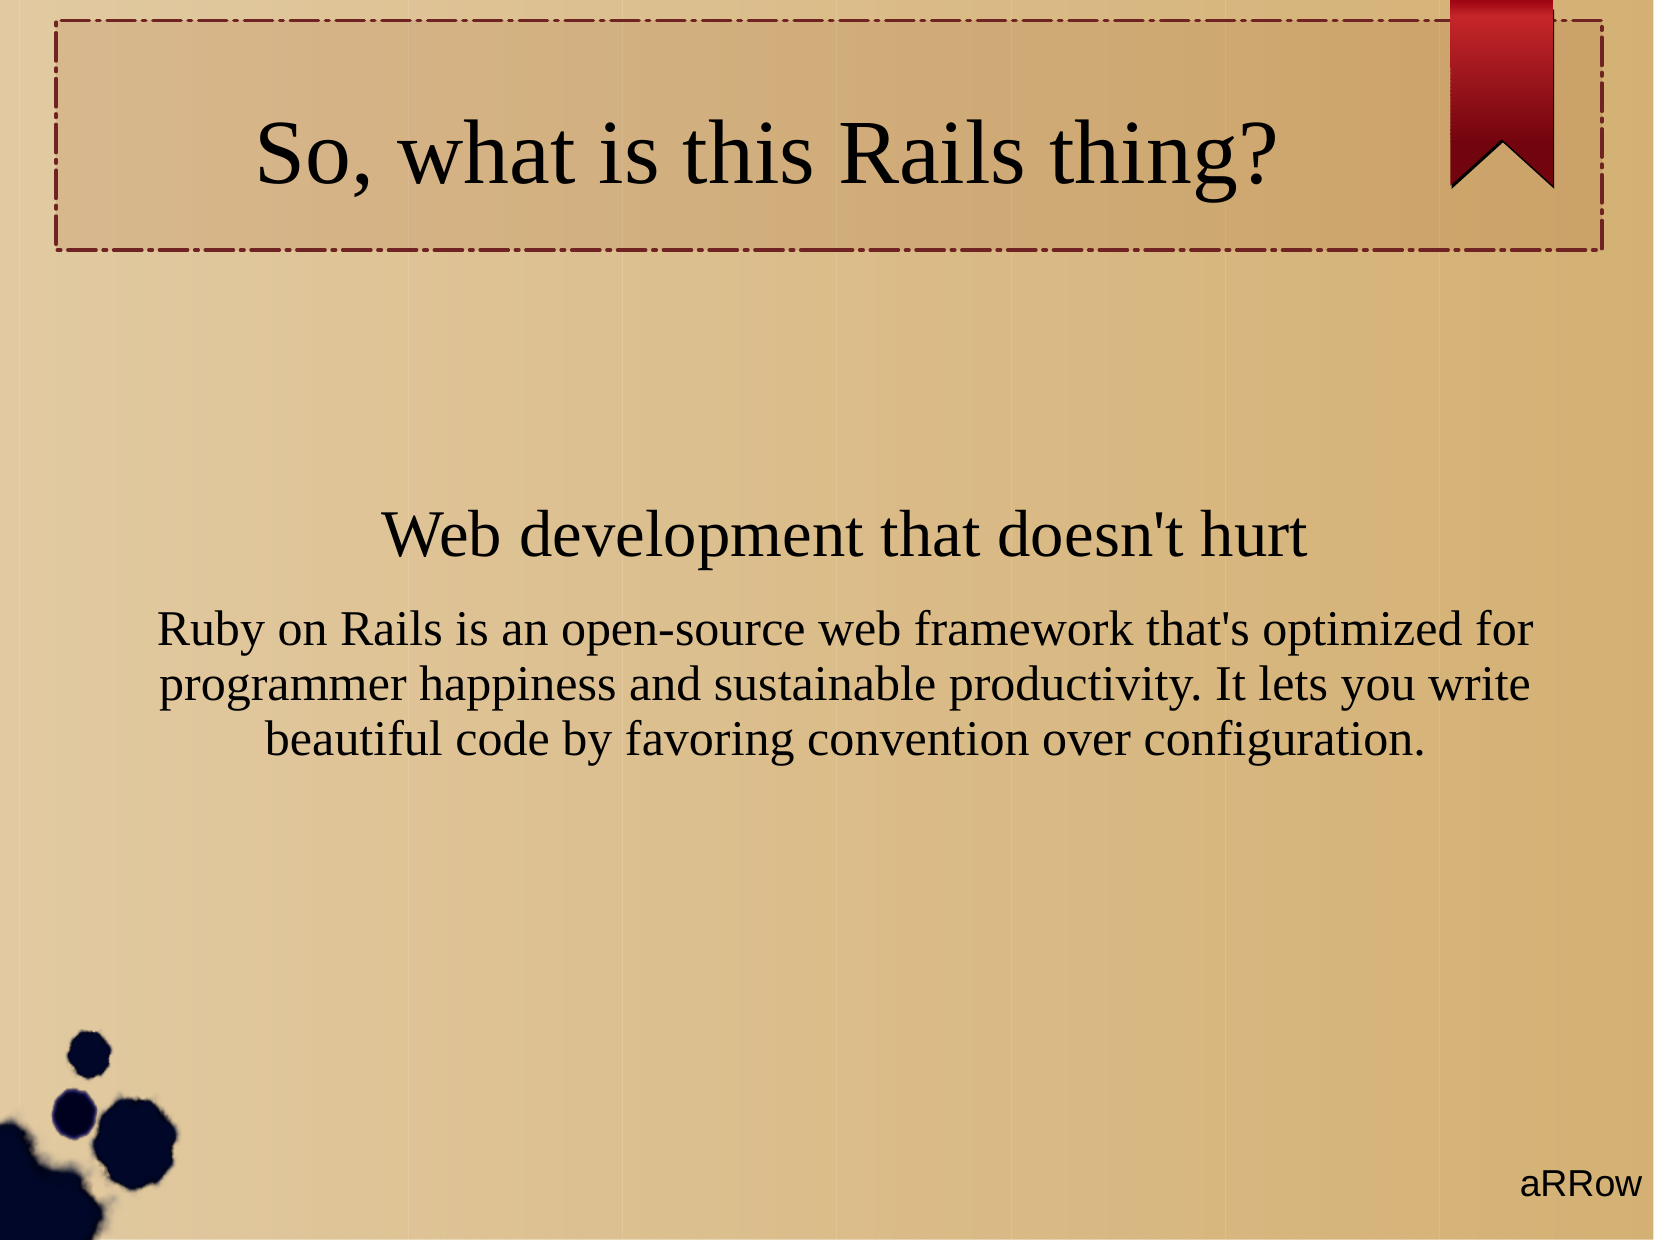

# So, what is this Rails thing?
Web development that doesn't hurt
Ruby on Rails is an open-source web framework that's optimized for programmer happiness and sustainable productivity. It lets you write beautiful code by favoring convention over configuration.
aRRow